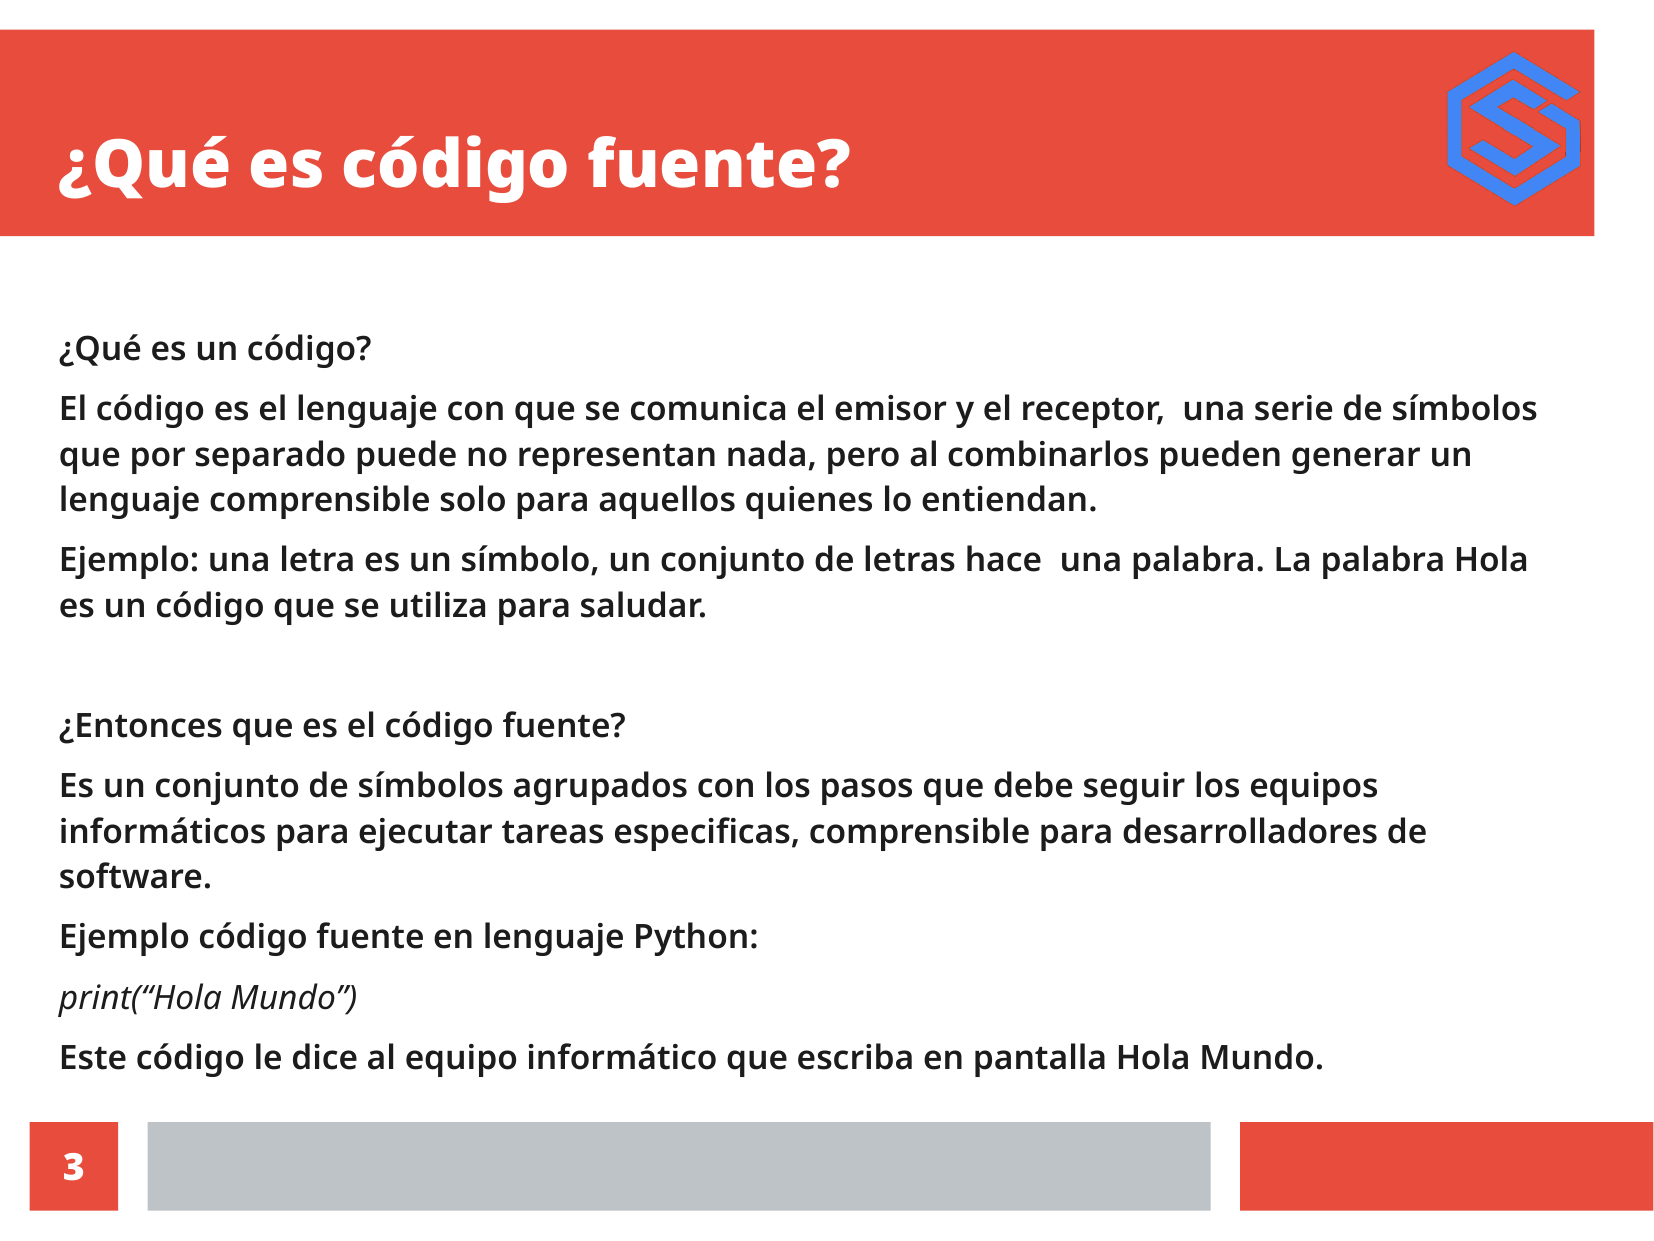

# ¿Qué es código fuente?
¿Qué es un código?
El código es el lenguaje con que se comunica el emisor y el receptor, una serie de símbolos que por separado puede no representan nada, pero al combinarlos pueden generar un lenguaje comprensible solo para aquellos quienes lo entiendan.
Ejemplo: una letra es un símbolo, un conjunto de letras hace una palabra. La palabra Hola es un código que se utiliza para saludar.
¿Entonces que es el código fuente?
Es un conjunto de símbolos agrupados con los pasos que debe seguir los equipos informáticos para ejecutar tareas especificas, comprensible para desarrolladores de software.
Ejemplo código fuente en lenguaje Python:
print(“Hola Mundo”)
Este código le dice al equipo informático que escriba en pantalla Hola Mundo.
3